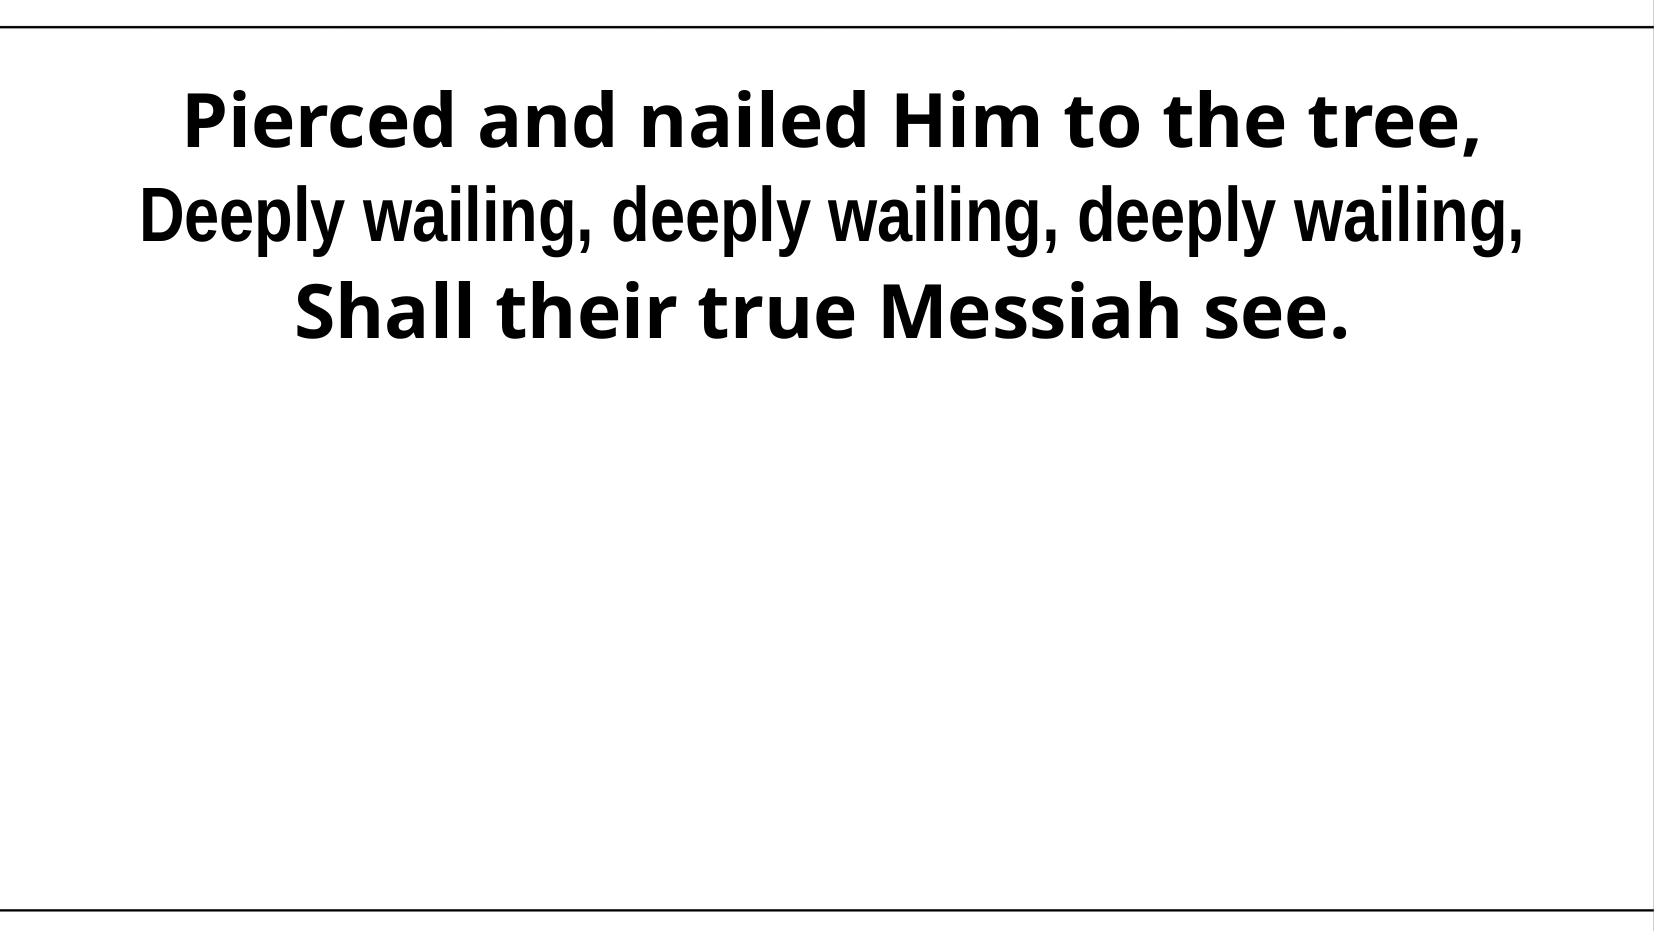

Pierced and nailed Him to the tree,
Deeply wailing, deeply wailing, deeply wailing,
Shall their true Messiah see.